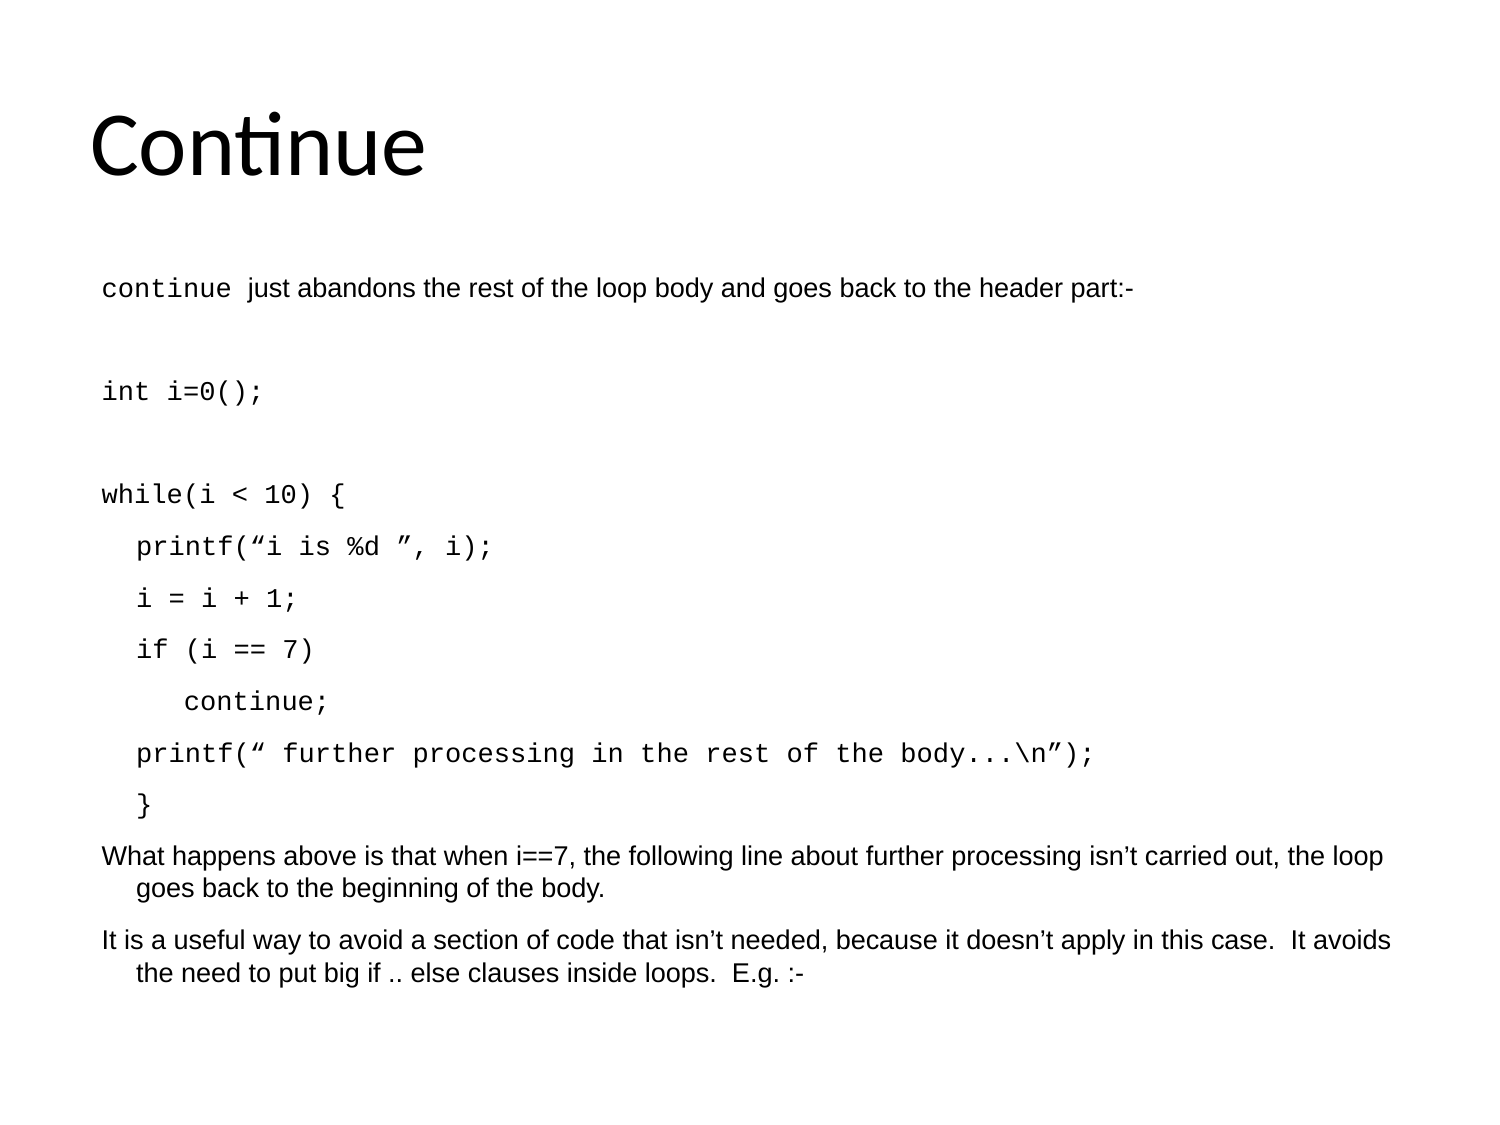

# Continue
continue just abandons the rest of the loop body and goes back to the header part:-
int i=0();
while(i < 10) {
	printf(“i is %d ”, i);
	i = i + 1;
	if (i == 7)
		continue;
	printf(“ further processing in the rest of the body...\n”);
	}
What happens above is that when i==7, the following line about further processing isn’t carried out, the loop goes back to the beginning of the body.
It is a useful way to avoid a section of code that isn’t needed, because it doesn’t apply in this case. It avoids the need to put big if .. else clauses inside loops. E.g. :-